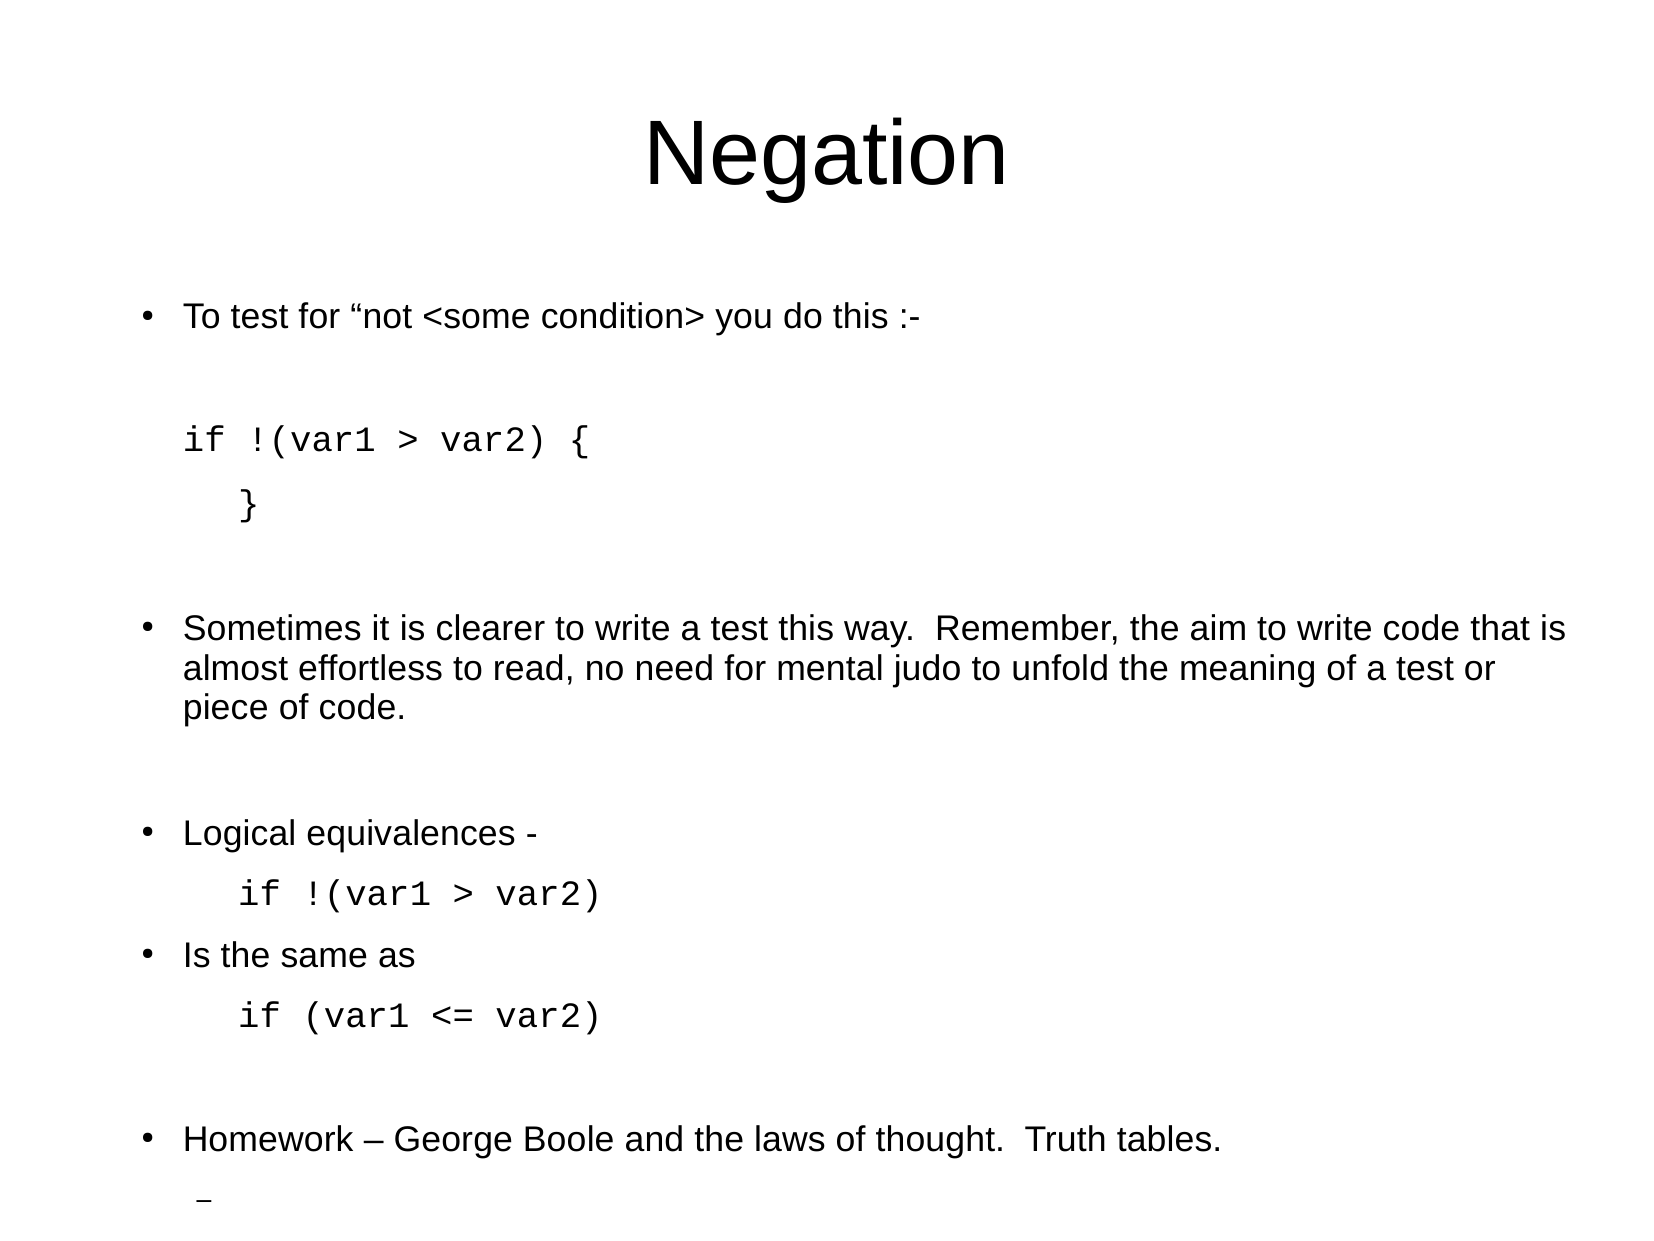

# Negation
To test for “not <some condition> you do this :-
if !(var1 > var2) {
}
Sometimes it is clearer to write a test this way. Remember, the aim to write code that is almost effortless to read, no need for mental judo to unfold the meaning of a test or piece of code.
Logical equivalences -
if !(var1 > var2)
Is the same as
if (var1 <= var2)
Homework – George Boole and the laws of thought. Truth tables.